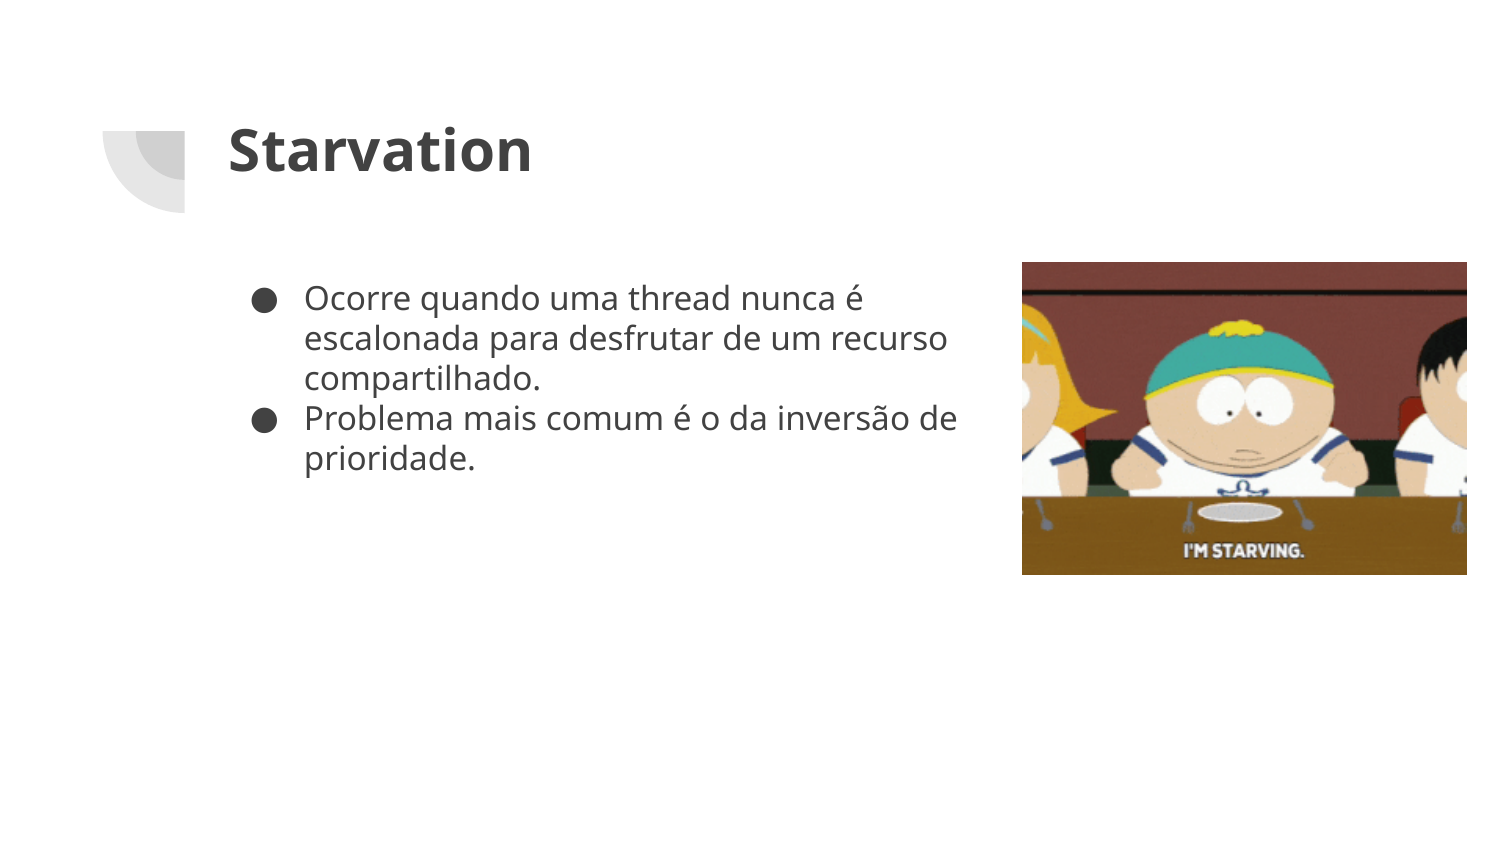

# Starvation
Ocorre quando uma thread nunca é escalonada para desfrutar de um recurso compartilhado.
Problema mais comum é o da inversão de prioridade.